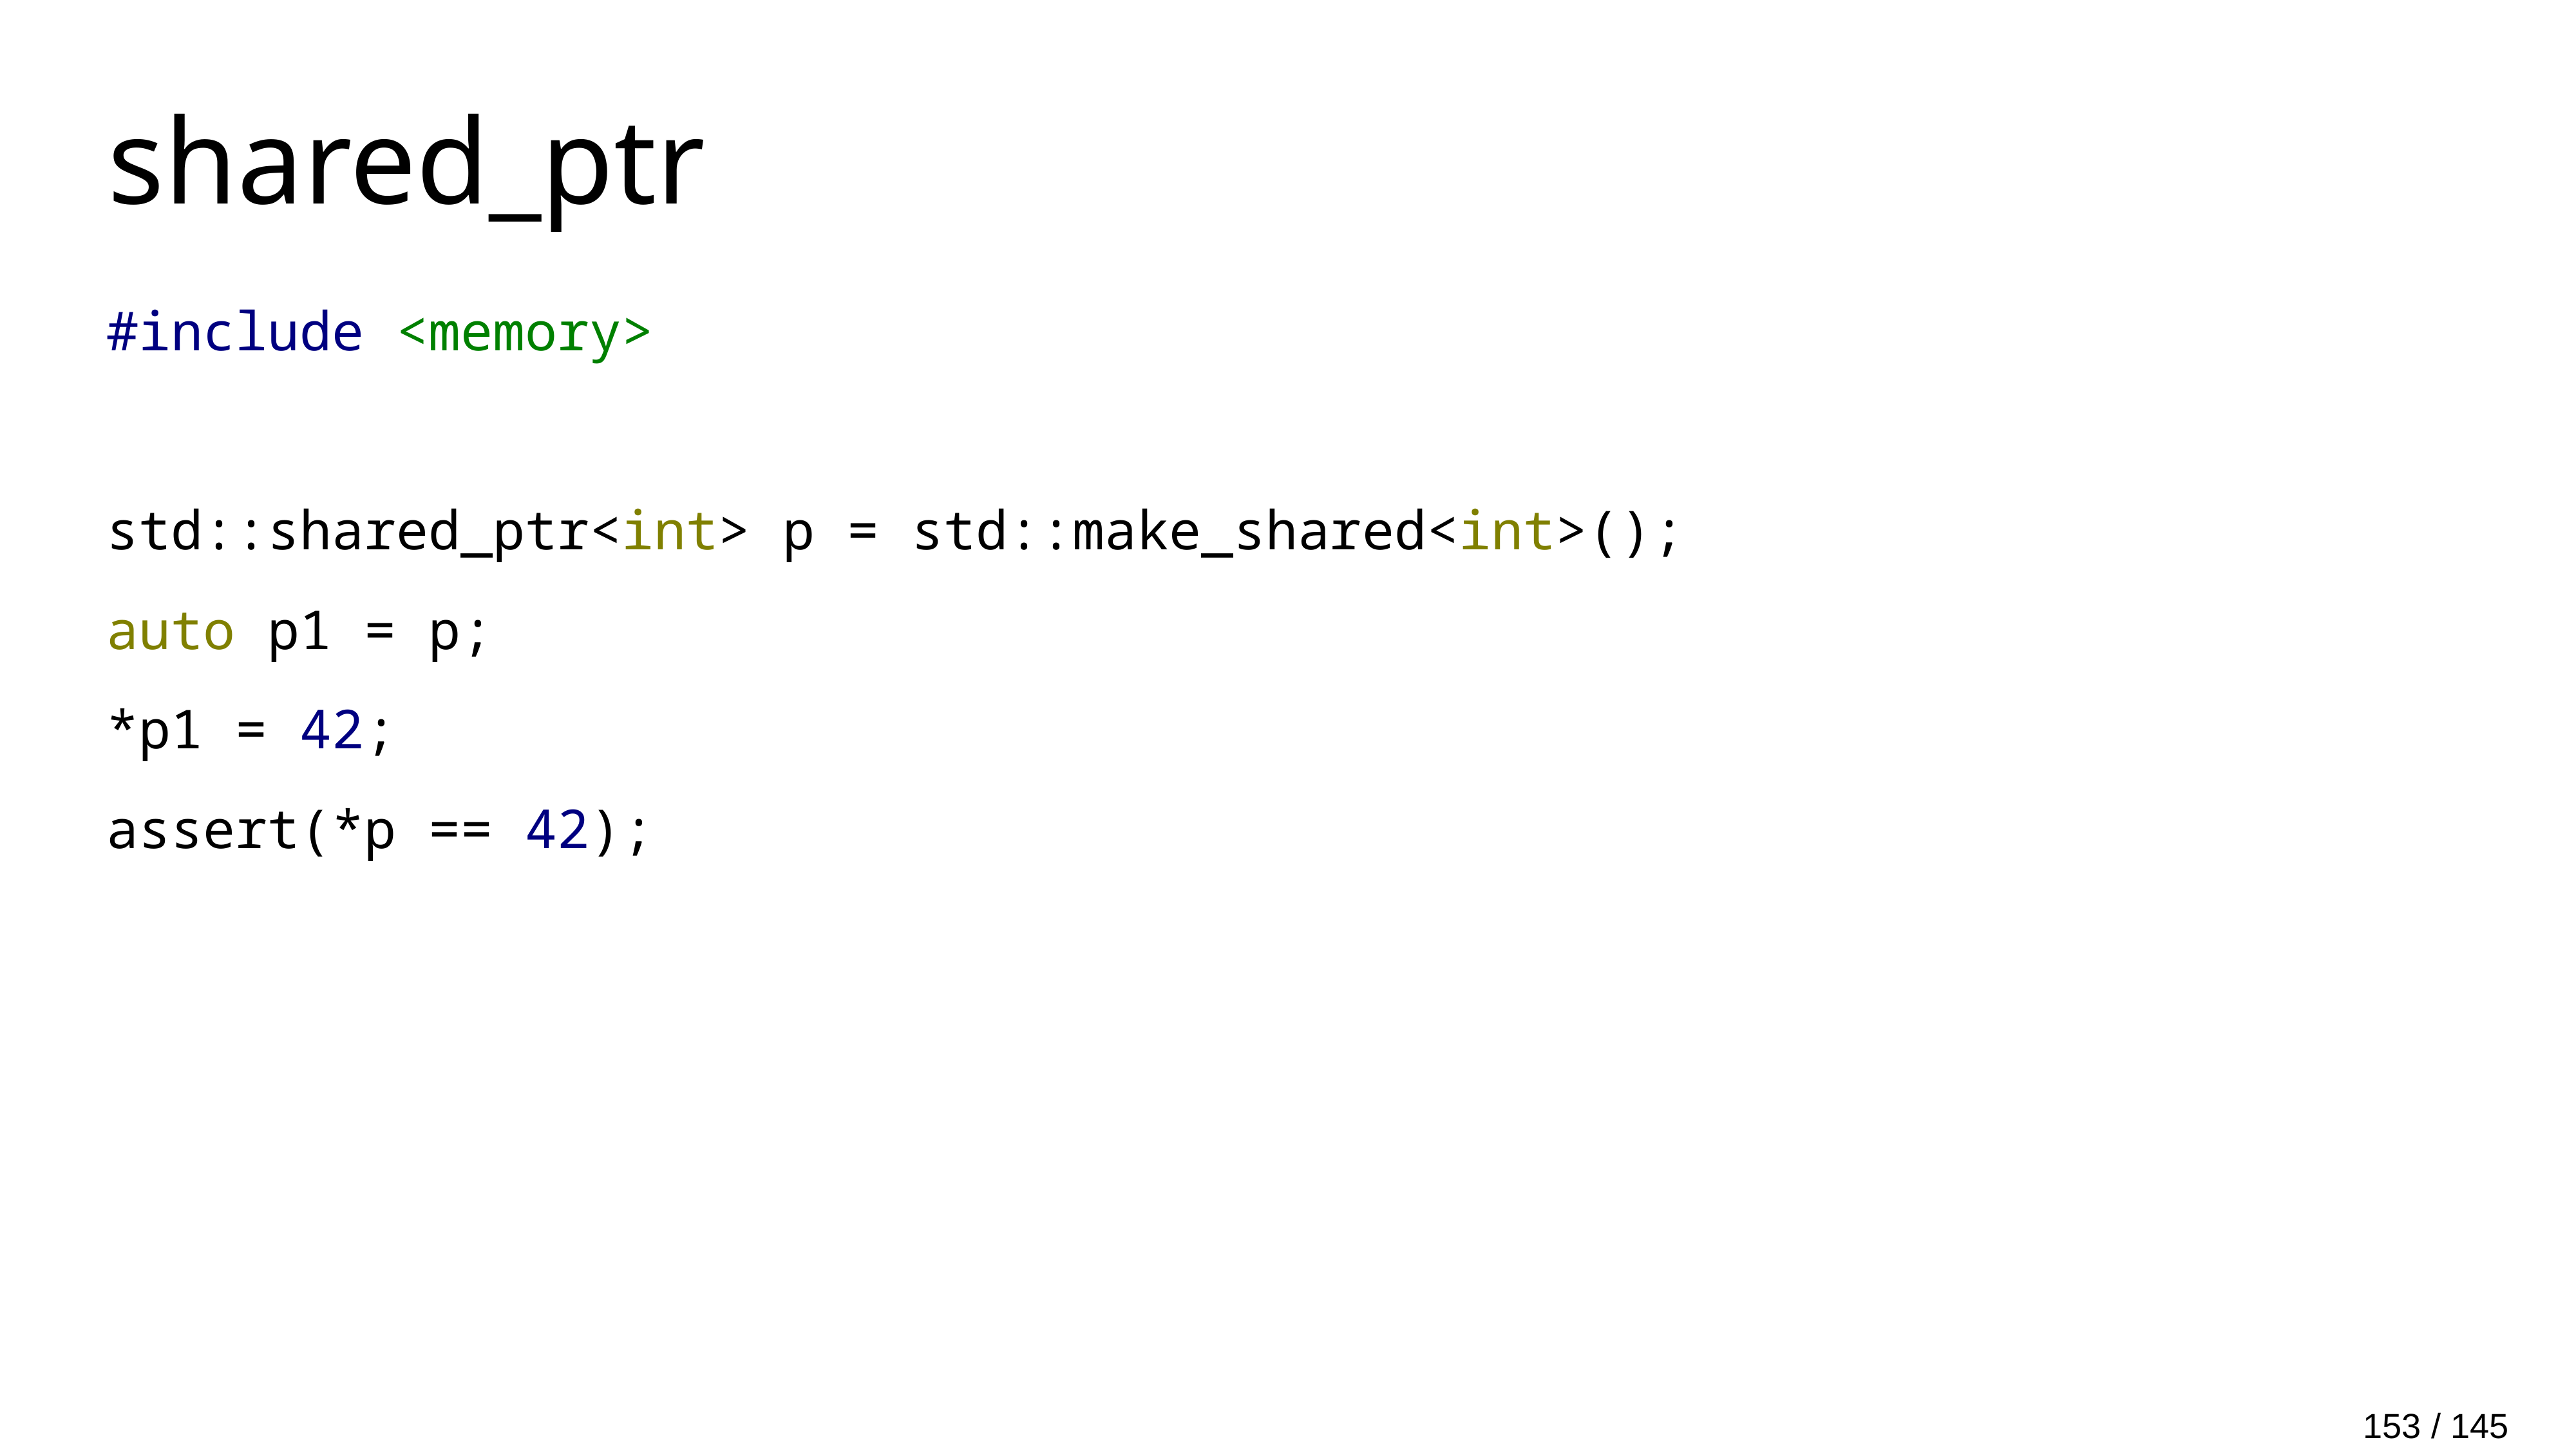

# shared_ptr
#include <memory>
std::shared_ptr<int> p = std::make_shared<int>();
auto p1 = p;
*p1 = 42;
assert(*p == 42);